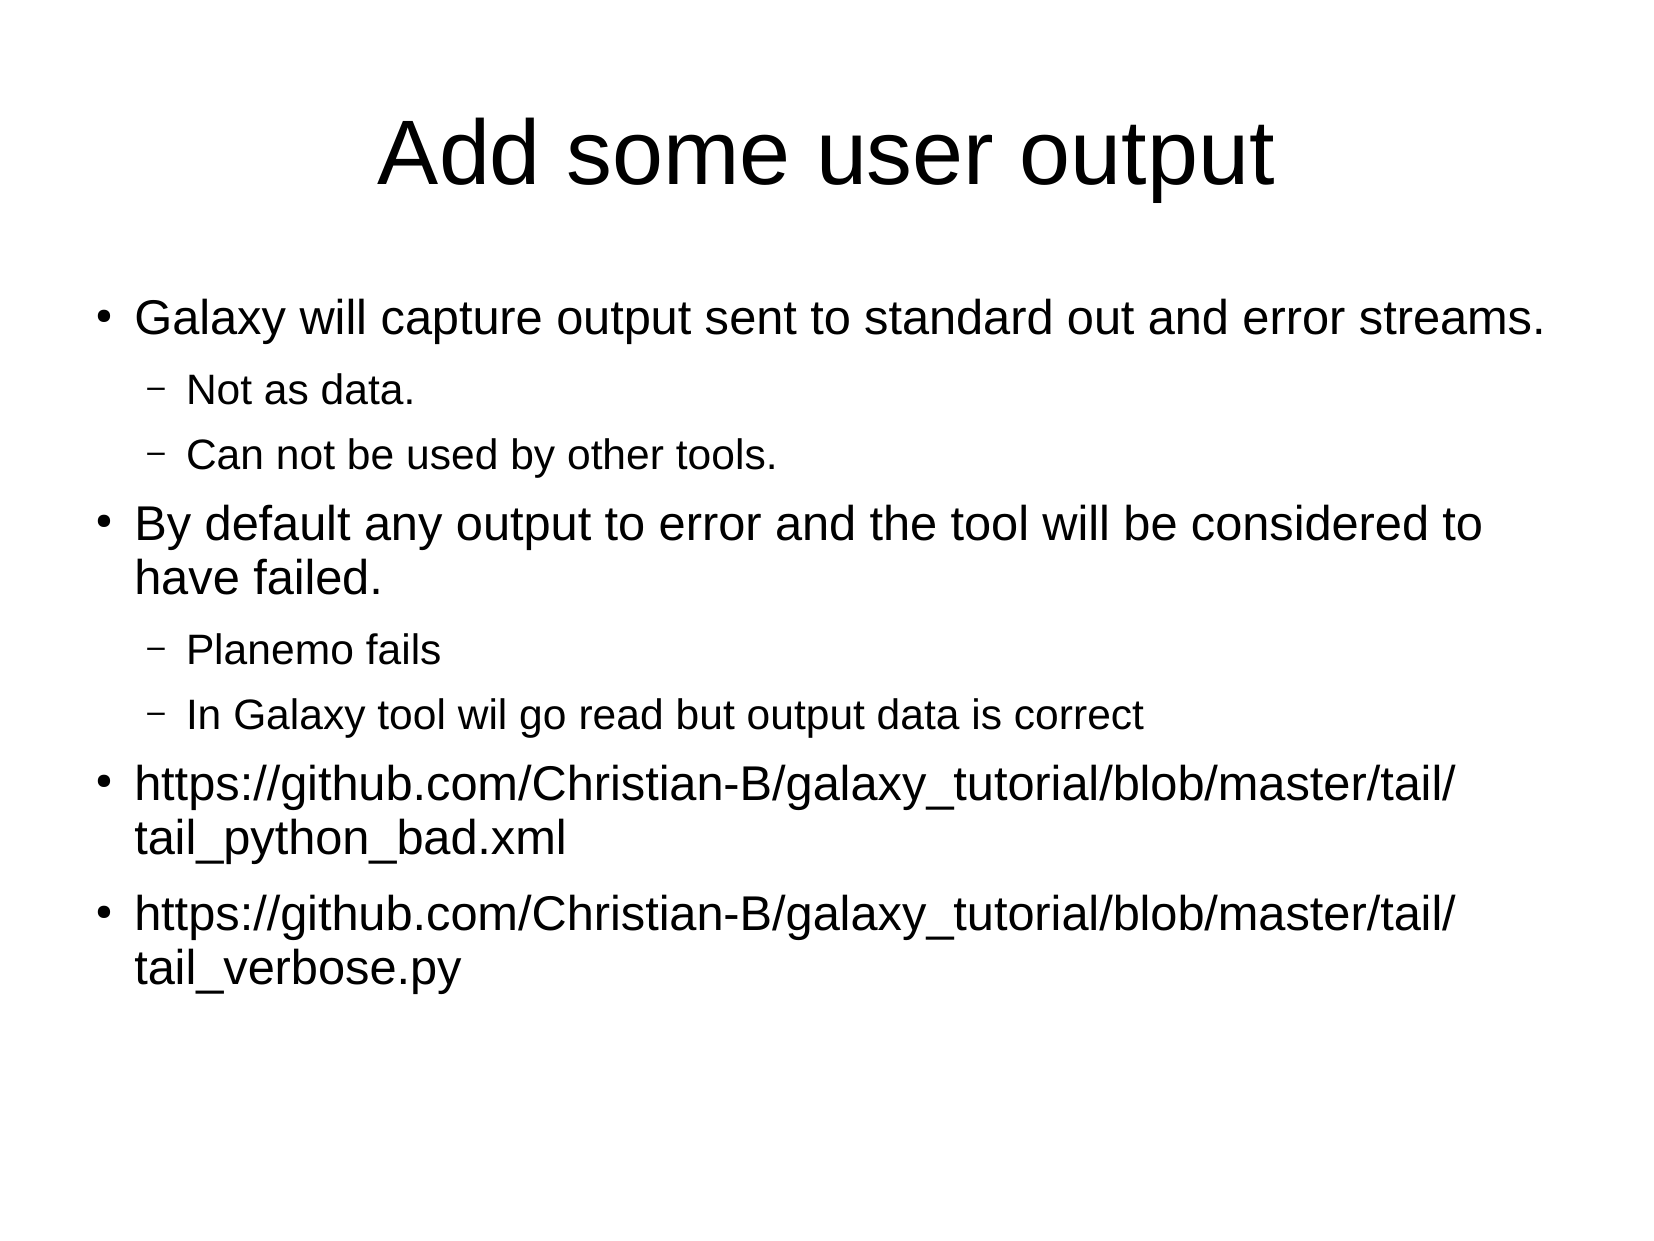

# Add some user output
Galaxy will capture output sent to standard out and error streams.
Not as data.
Can not be used by other tools.
By default any output to error and the tool will be considered to have failed.
Planemo fails
In Galaxy tool wil go read but output data is correct
https://github.com/Christian-B/galaxy_tutorial/blob/master/tail/tail_python_bad.xml
https://github.com/Christian-B/galaxy_tutorial/blob/master/tail/tail_verbose.py